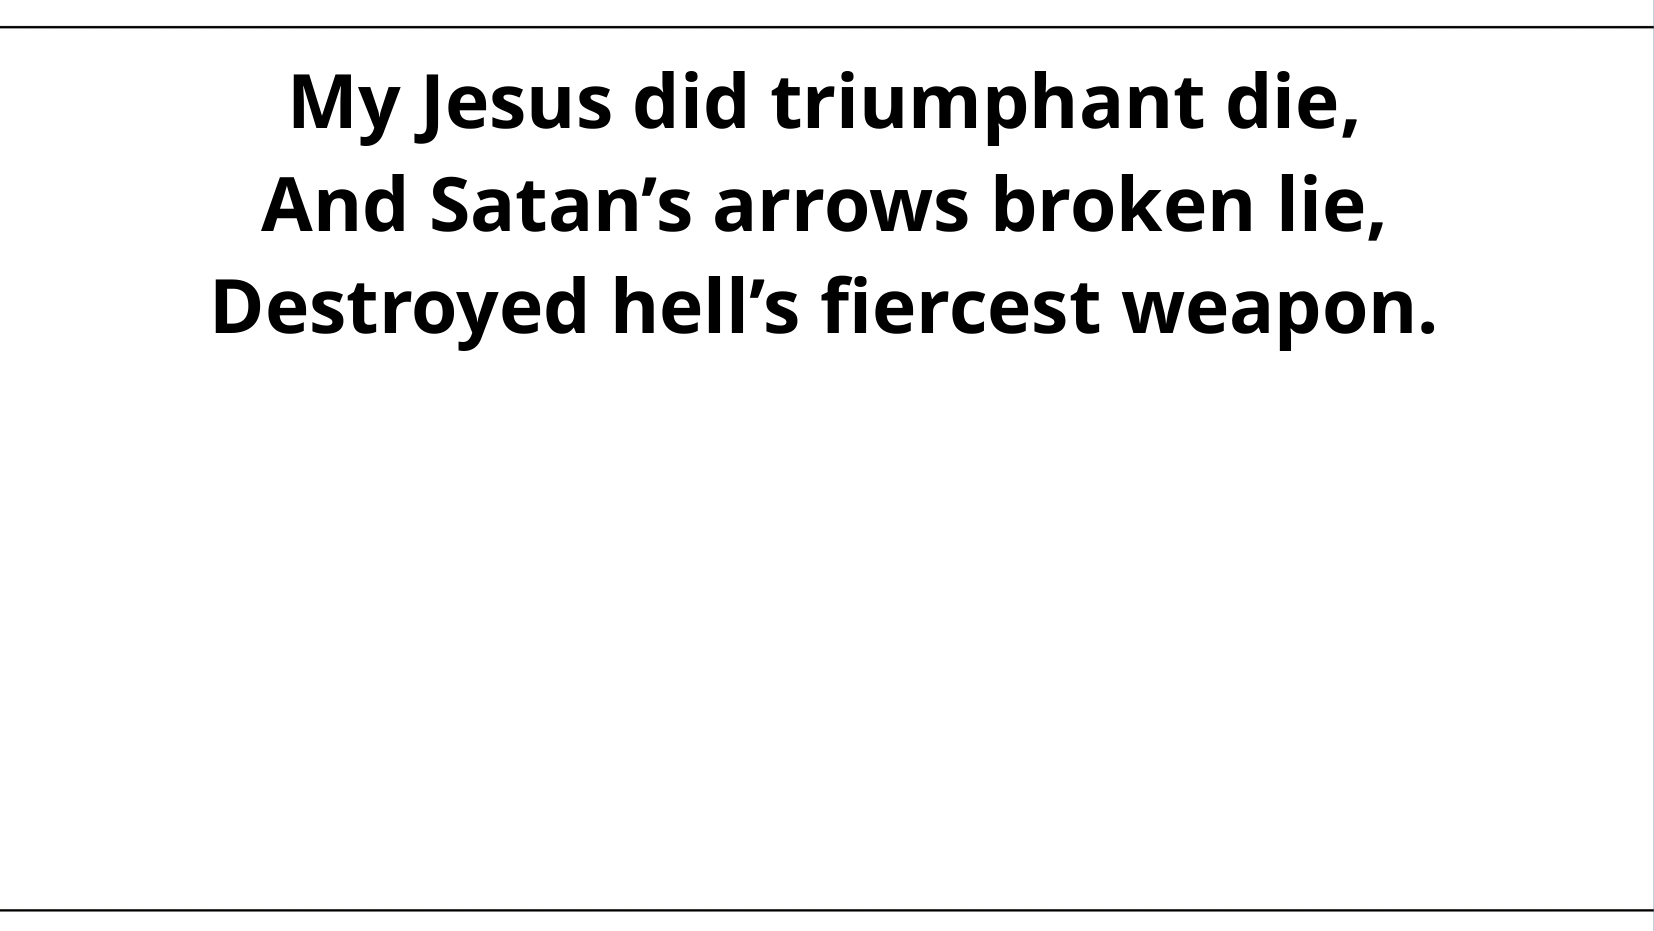

My Jesus did triumphant die,
And Satan’s arrows broken lie,
Destroyed hell’s fiercest weapon.